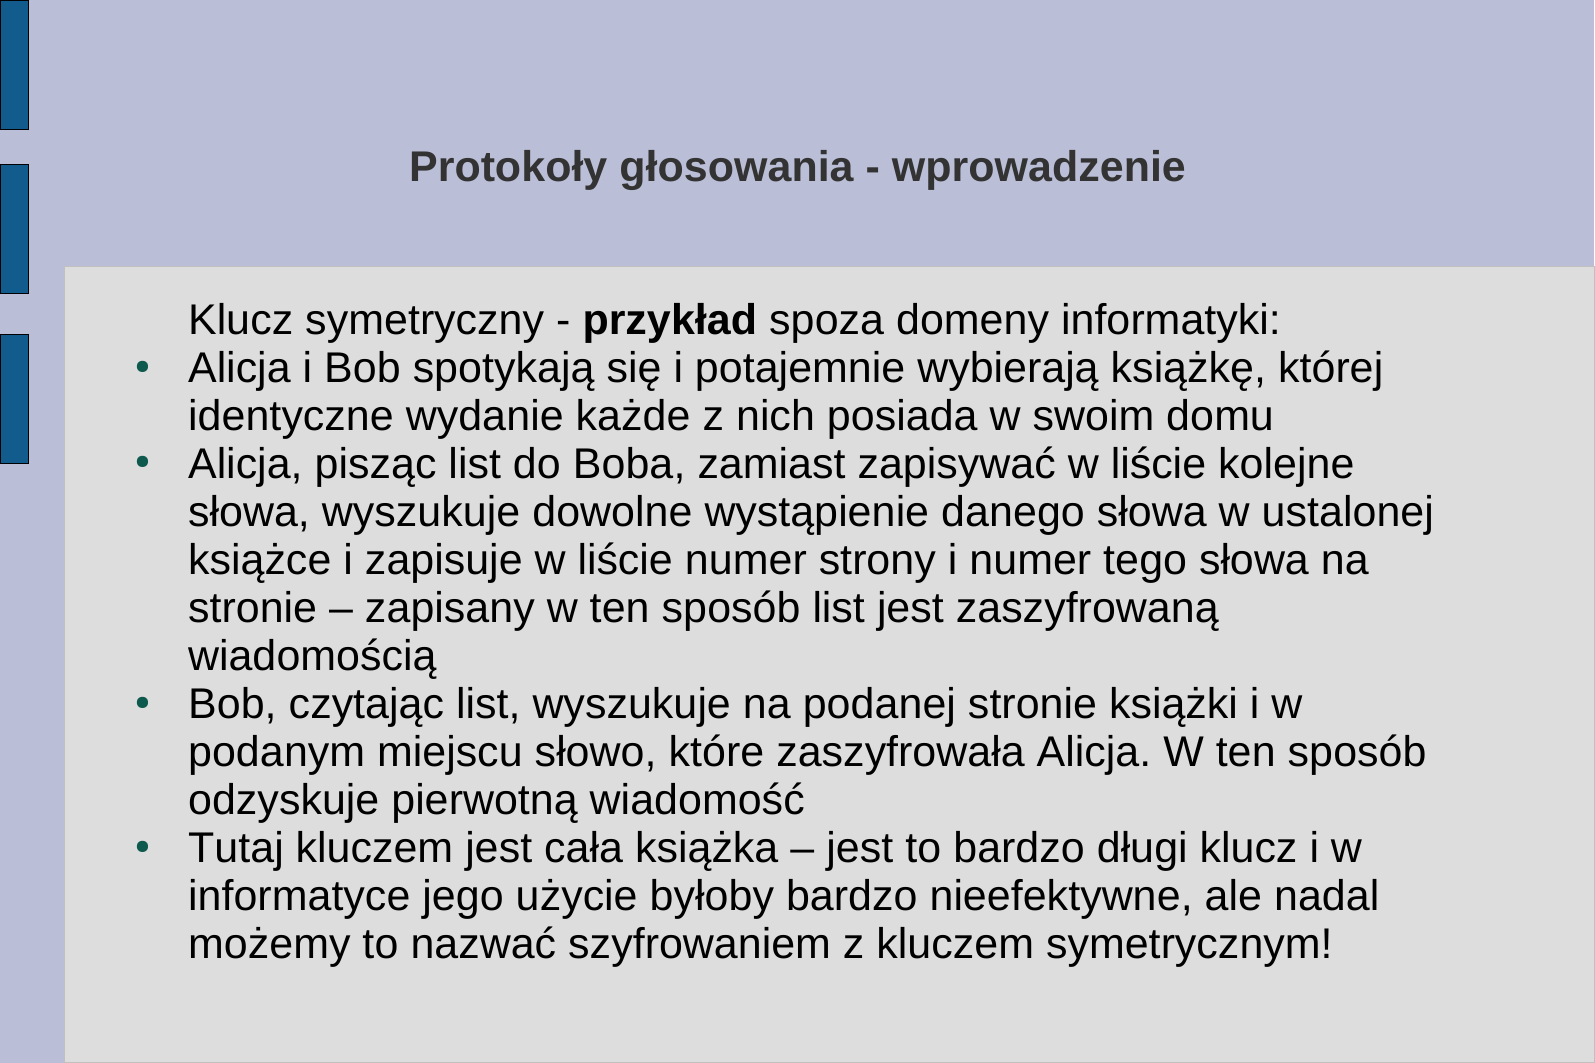

# Protokoły głosowania - wprowadzenie
Klucz symetryczny - przykład spoza domeny informatyki:
Alicja i Bob spotykają się i potajemnie wybierają książkę, której identyczne wydanie każde z nich posiada w swoim domu
Alicja, pisząc list do Boba, zamiast zapisywać w liście kolejne słowa, wyszukuje dowolne wystąpienie danego słowa w ustalonej książce i zapisuje w liście numer strony i numer tego słowa na stronie – zapisany w ten sposób list jest zaszyfrowaną wiadomością
Bob, czytając list, wyszukuje na podanej stronie książki i w podanym miejscu słowo, które zaszyfrowała Alicja. W ten sposób odzyskuje pierwotną wiadomość
Tutaj kluczem jest cała książka – jest to bardzo długi klucz i w informatyce jego użycie byłoby bardzo nieefektywne, ale nadal możemy to nazwać szyfrowaniem z kluczem symetrycznym!